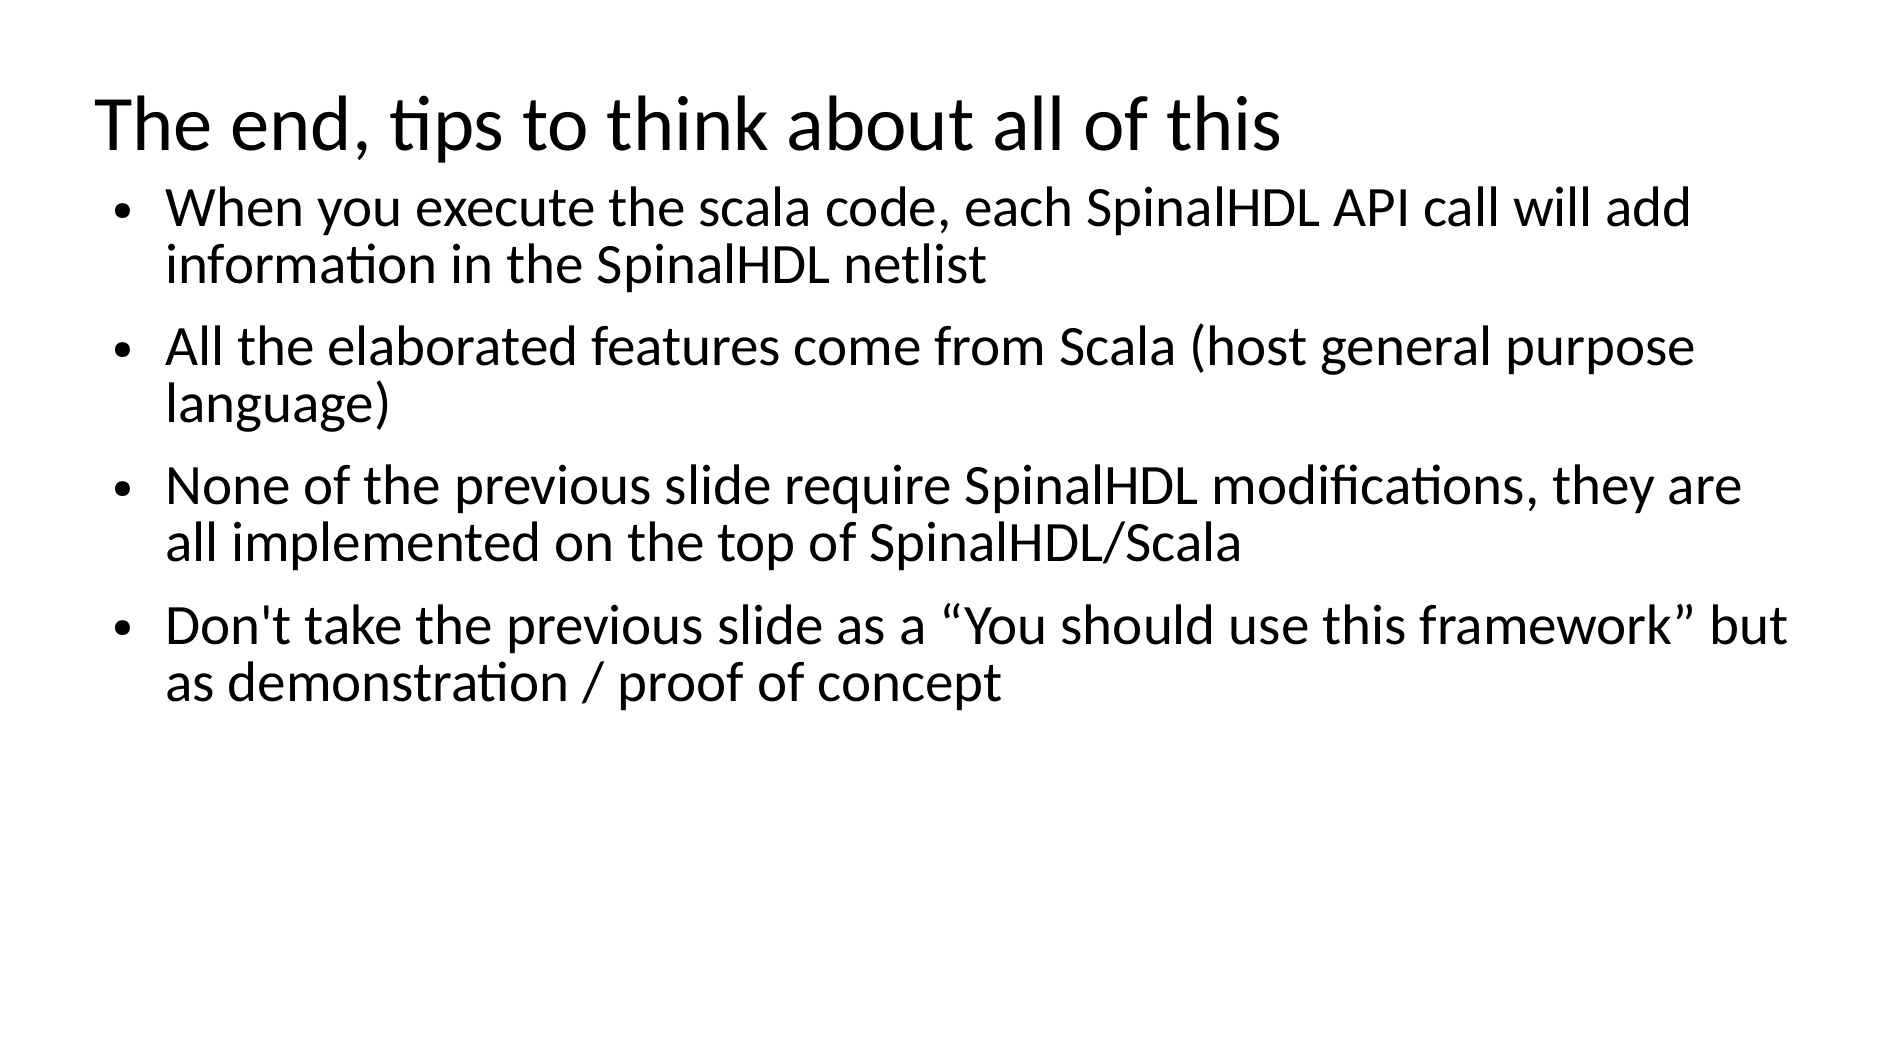

# The end, tips to think about all of this
When you execute the scala code, each SpinalHDL API call will add information in the SpinalHDL netlist
All the elaborated features come from Scala (host general purpose language)
None of the previous slide require SpinalHDL modifications, they are all implemented on the top of SpinalHDL/Scala
Don't take the previous slide as a “You should use this framework” but as demonstration / proof of concept